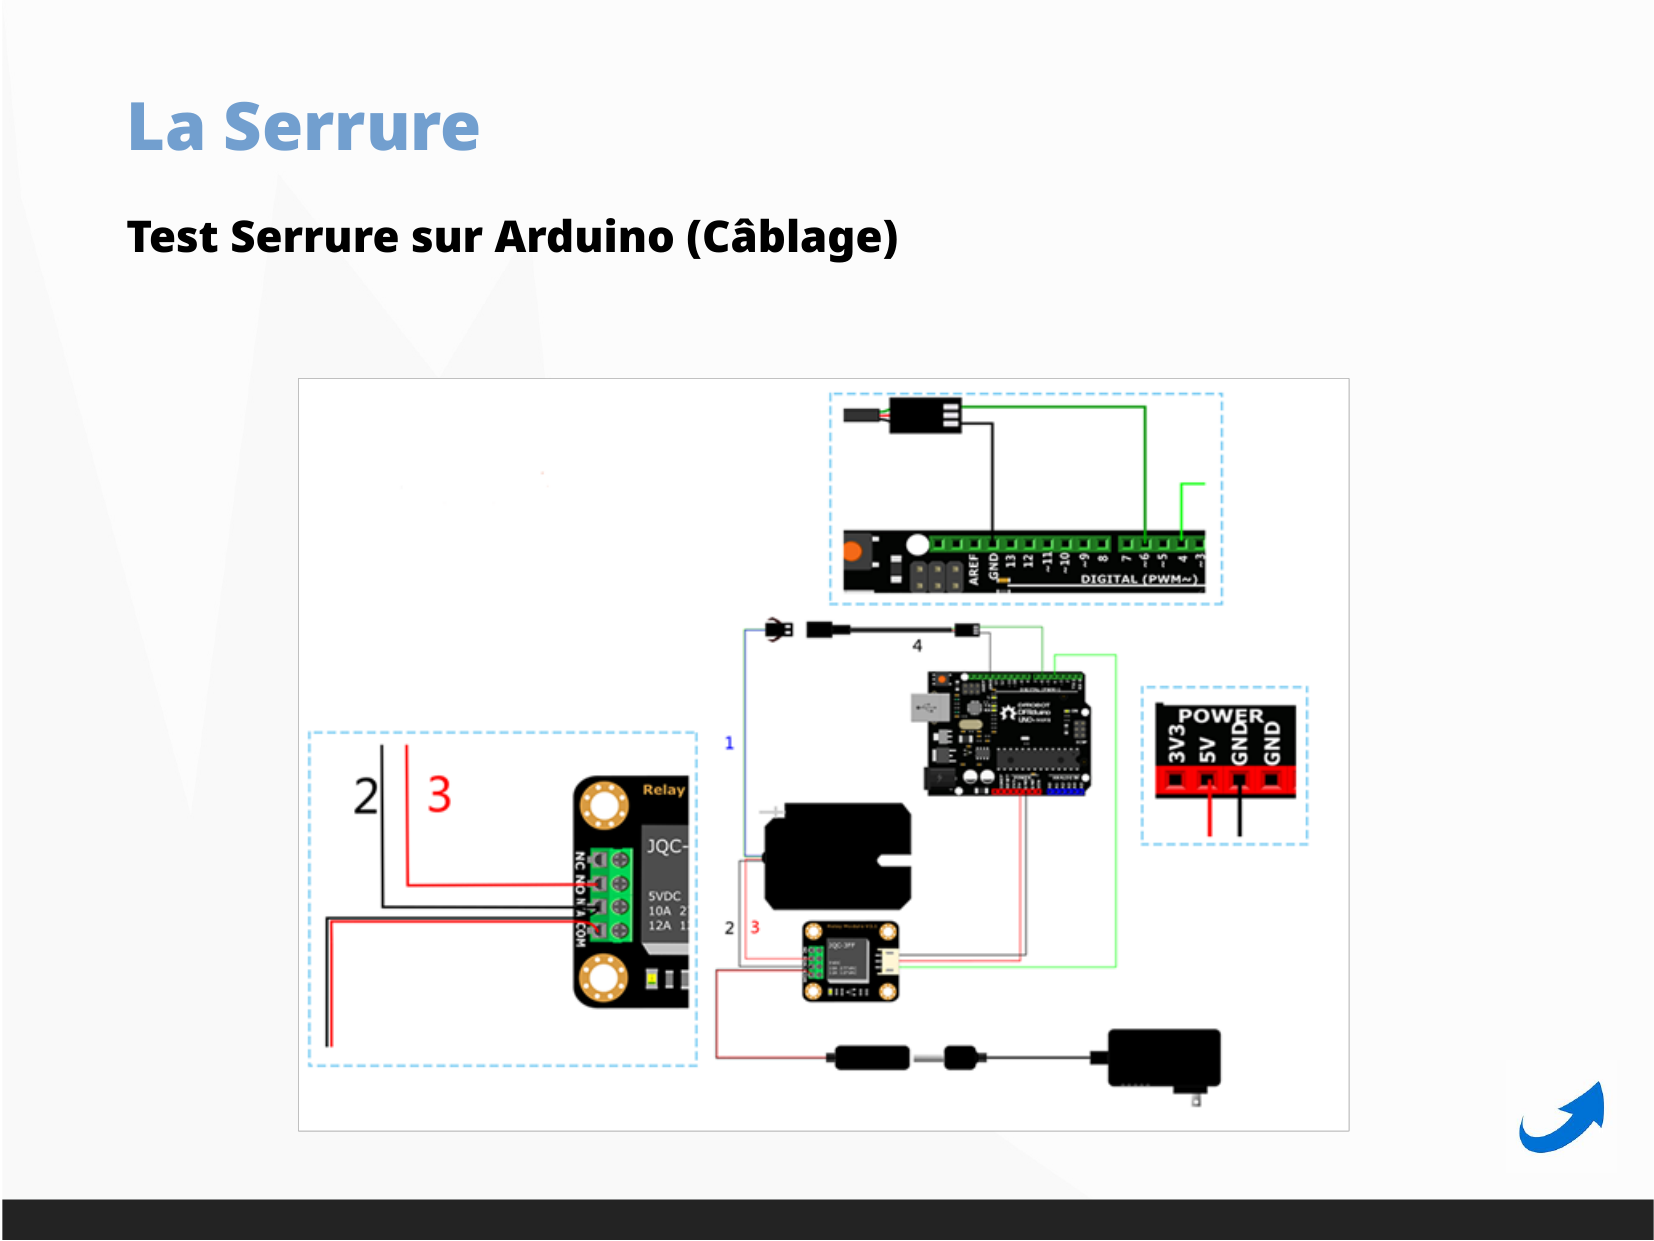

La Serrure
# Test Serrure sur Arduino (Câblage)